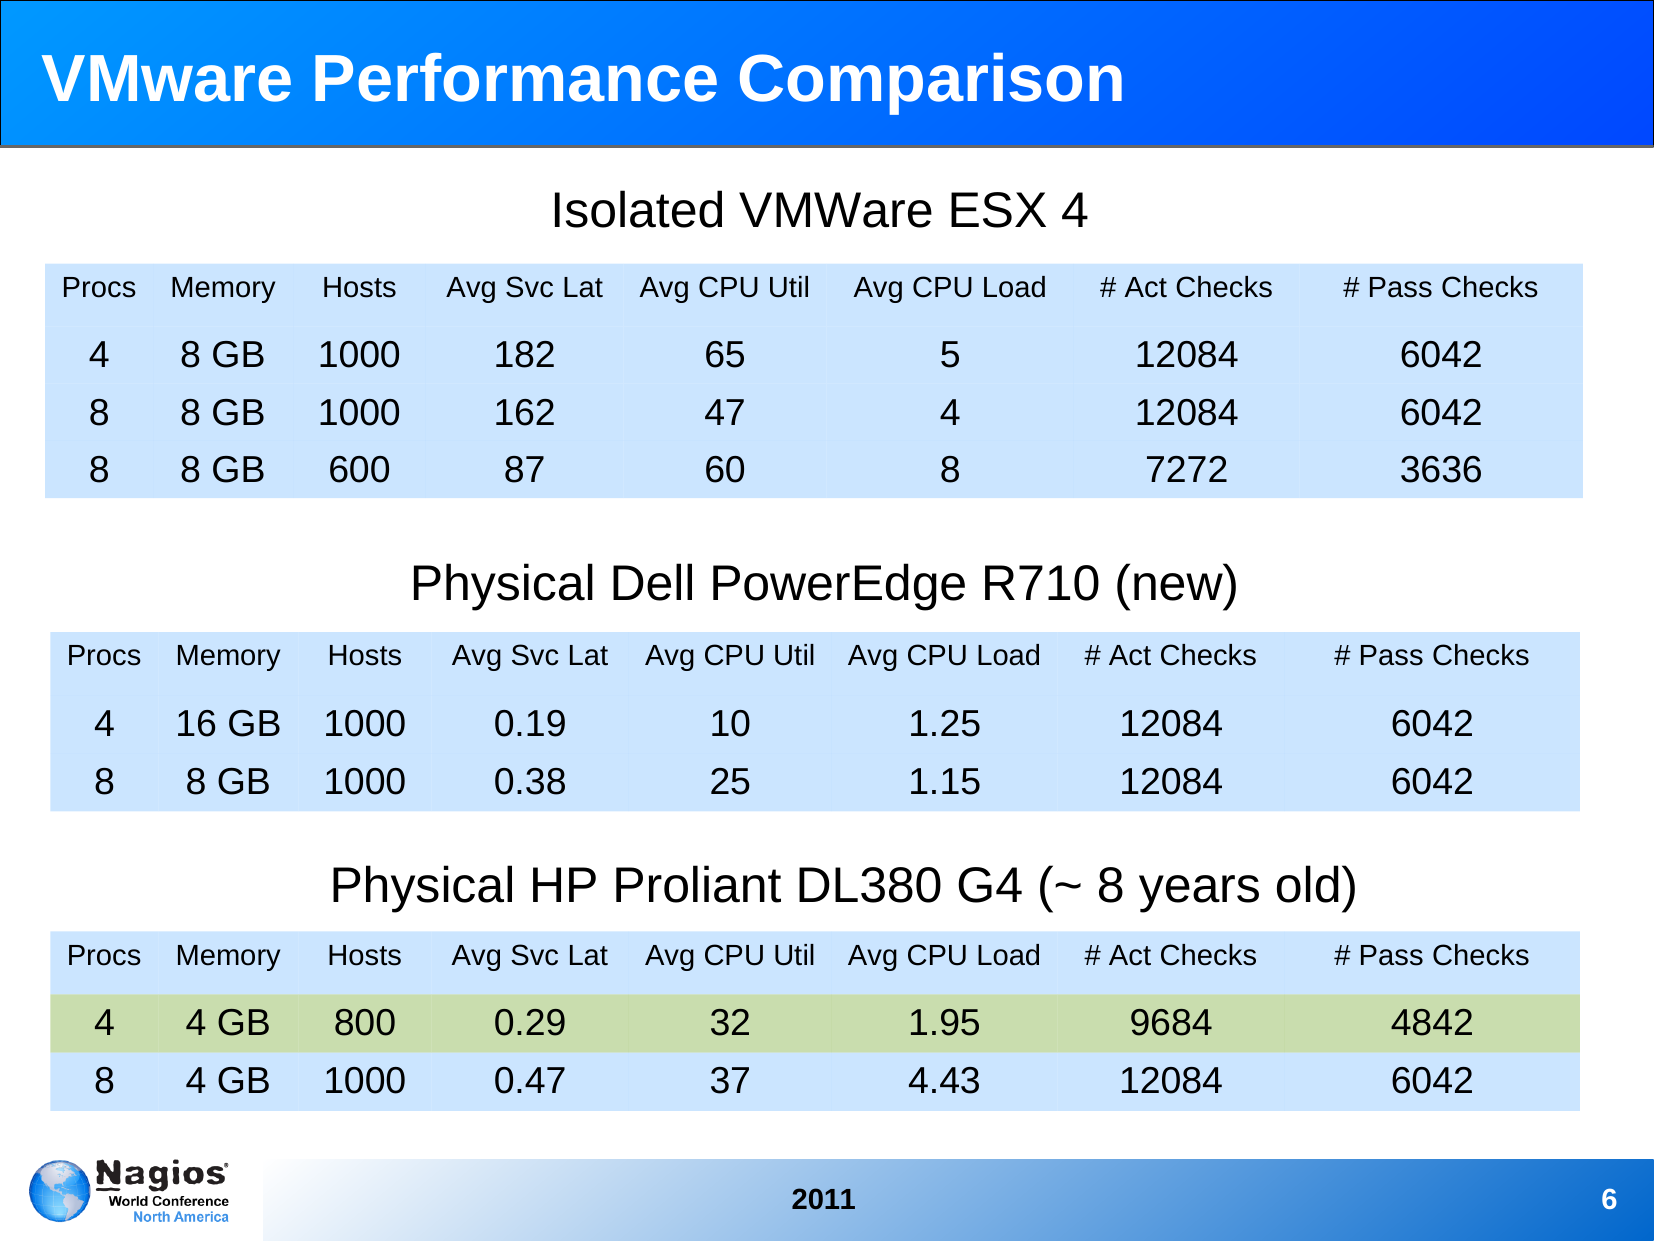

# VMware Performance Comparison
Isolated VMWare ESX 4
| Procs | Memory | Hosts | Avg Svc Lat | Avg CPU Util | Avg CPU Load | # Act Checks | # Pass Checks |
| --- | --- | --- | --- | --- | --- | --- | --- |
| 4 | 8 GB | 1000 | 182 | 65 | 5 | 12084 | 6042 |
| 8 | 8 GB | 1000 | 162 | 47 | 4 | 12084 | 6042 |
| 8 | 8 GB | 600 | 87 | 60 | 8 | 7272 | 3636 |
Physical Dell PowerEdge R710 (new)
| Procs | Memory | Hosts | Avg Svc Lat | Avg CPU Util | Avg CPU Load | # Act Checks | # Pass Checks |
| --- | --- | --- | --- | --- | --- | --- | --- |
| 4 | 16 GB | 1000 | 0.19 | 10 | 1.25 | 12084 | 6042 |
| 8 | 8 GB | 1000 | 0.38 | 25 | 1.15 | 12084 | 6042 |
Physical HP Proliant DL380 G4 (~ 8 years old)
| Procs | Memory | Hosts | Avg Svc Lat | Avg CPU Util | Avg CPU Load | # Act Checks | # Pass Checks |
| --- | --- | --- | --- | --- | --- | --- | --- |
| 4 | 4 GB | 800 | 0.29 | 32 | 1.95 | 9684 | 4842 |
| 8 | 4 GB | 1000 | 0.47 | 37 | 4.43 | 12084 | 6042 |
2011
6